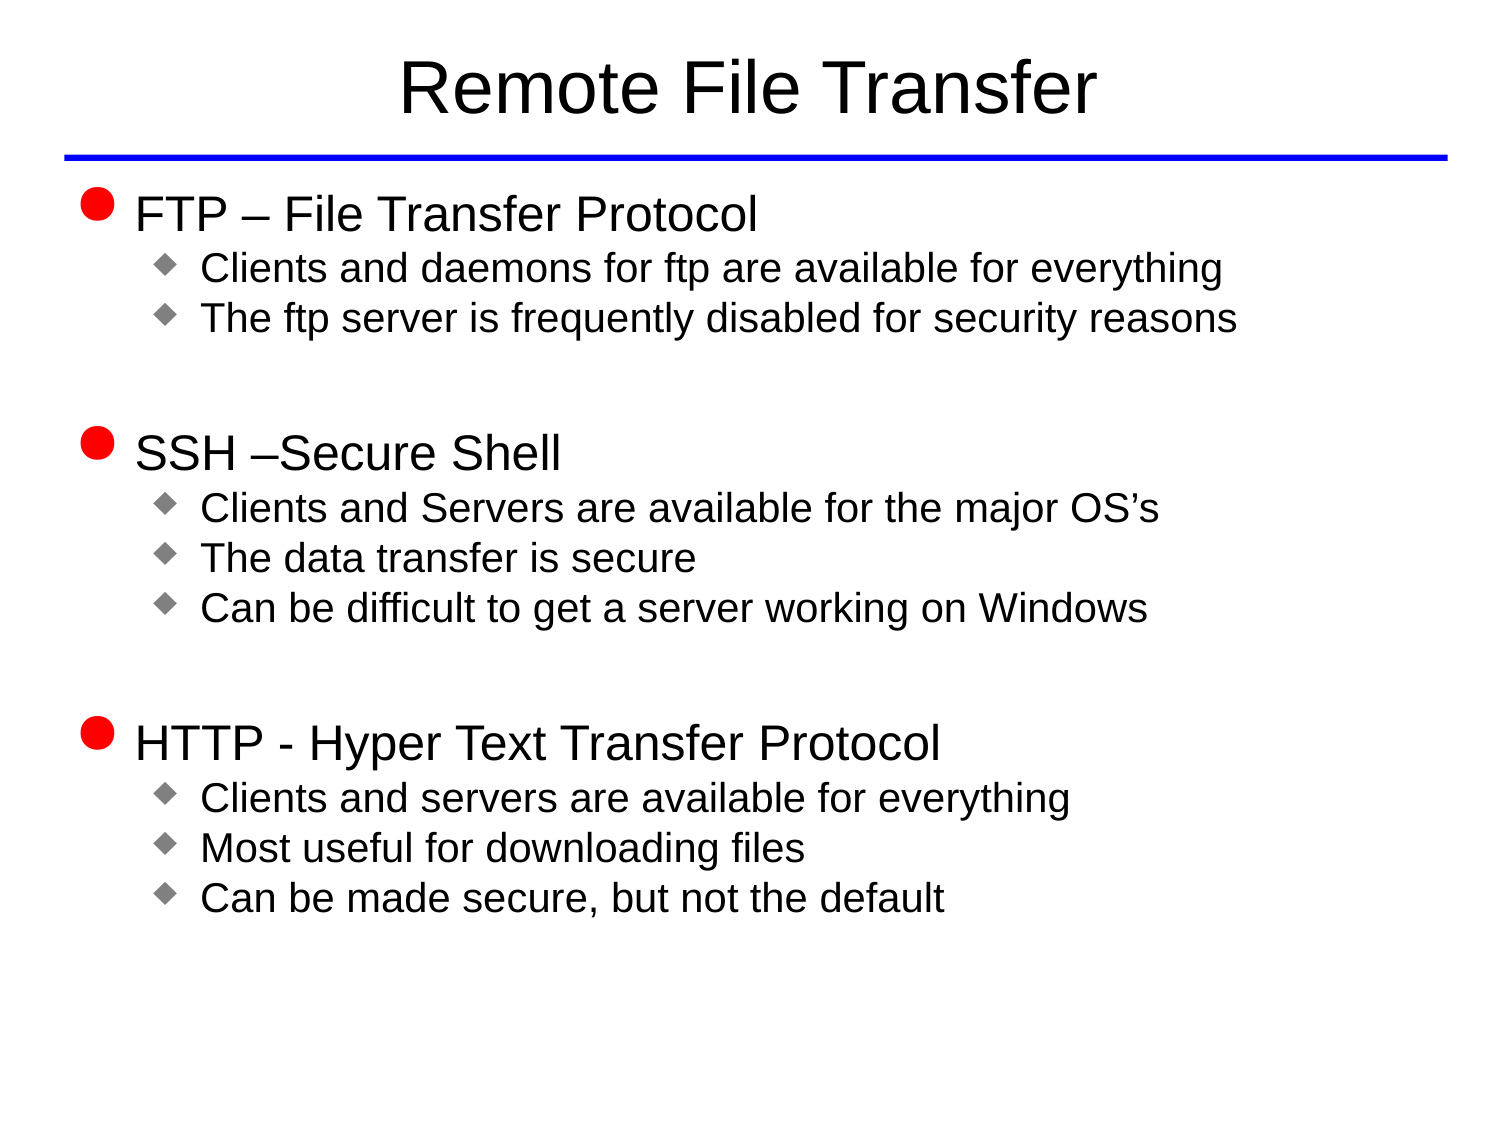

# Remote File Transfer
FTP – File Transfer Protocol
Clients and daemons for ftp are available for everything
The ftp server is frequently disabled for security reasons
SSH –Secure Shell
Clients and Servers are available for the major OS’s
The data transfer is secure
Can be difficult to get a server working on Windows
HTTP - Hyper Text Transfer Protocol
Clients and servers are available for everything
Most useful for downloading files
Can be made secure, but not the default